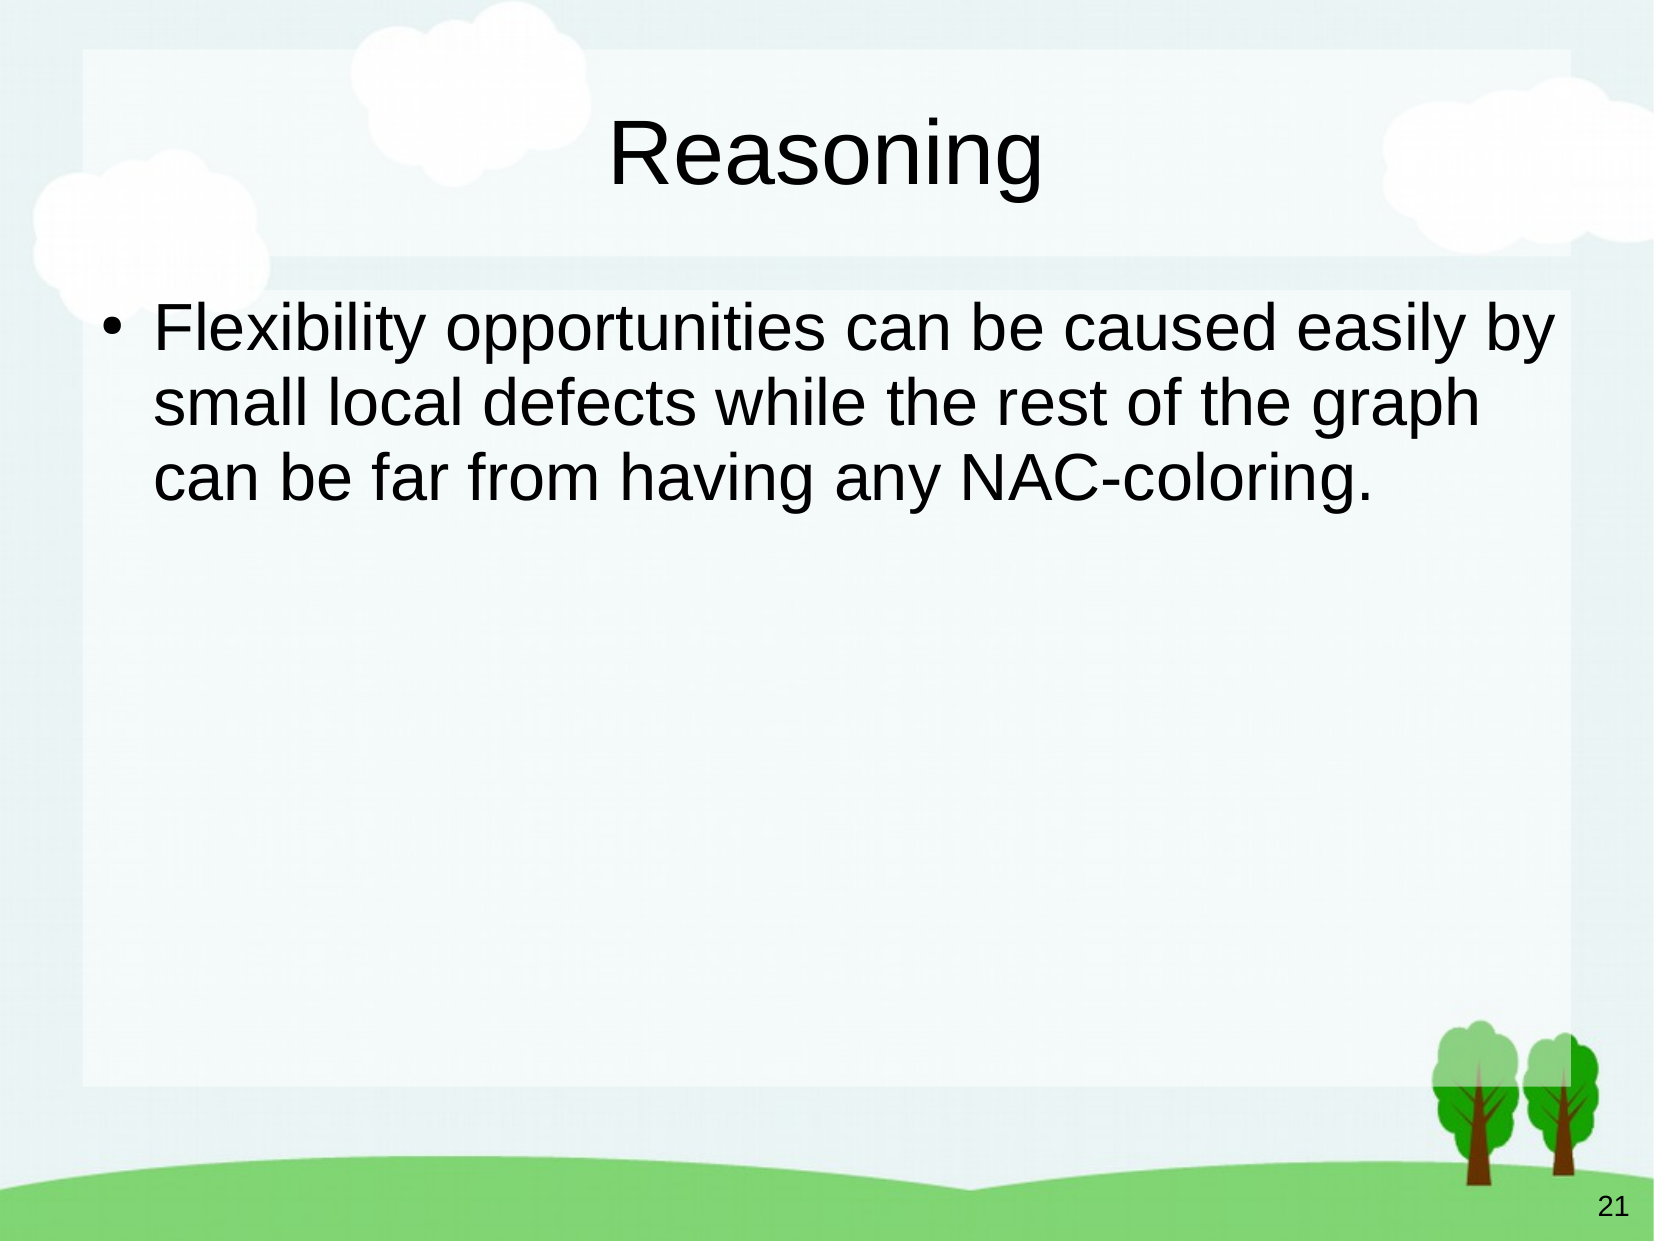

# Reasoning
Flexibility opportunities can be caused easily by small local defects while the rest of the graph can be far from having any NAC-coloring.
21